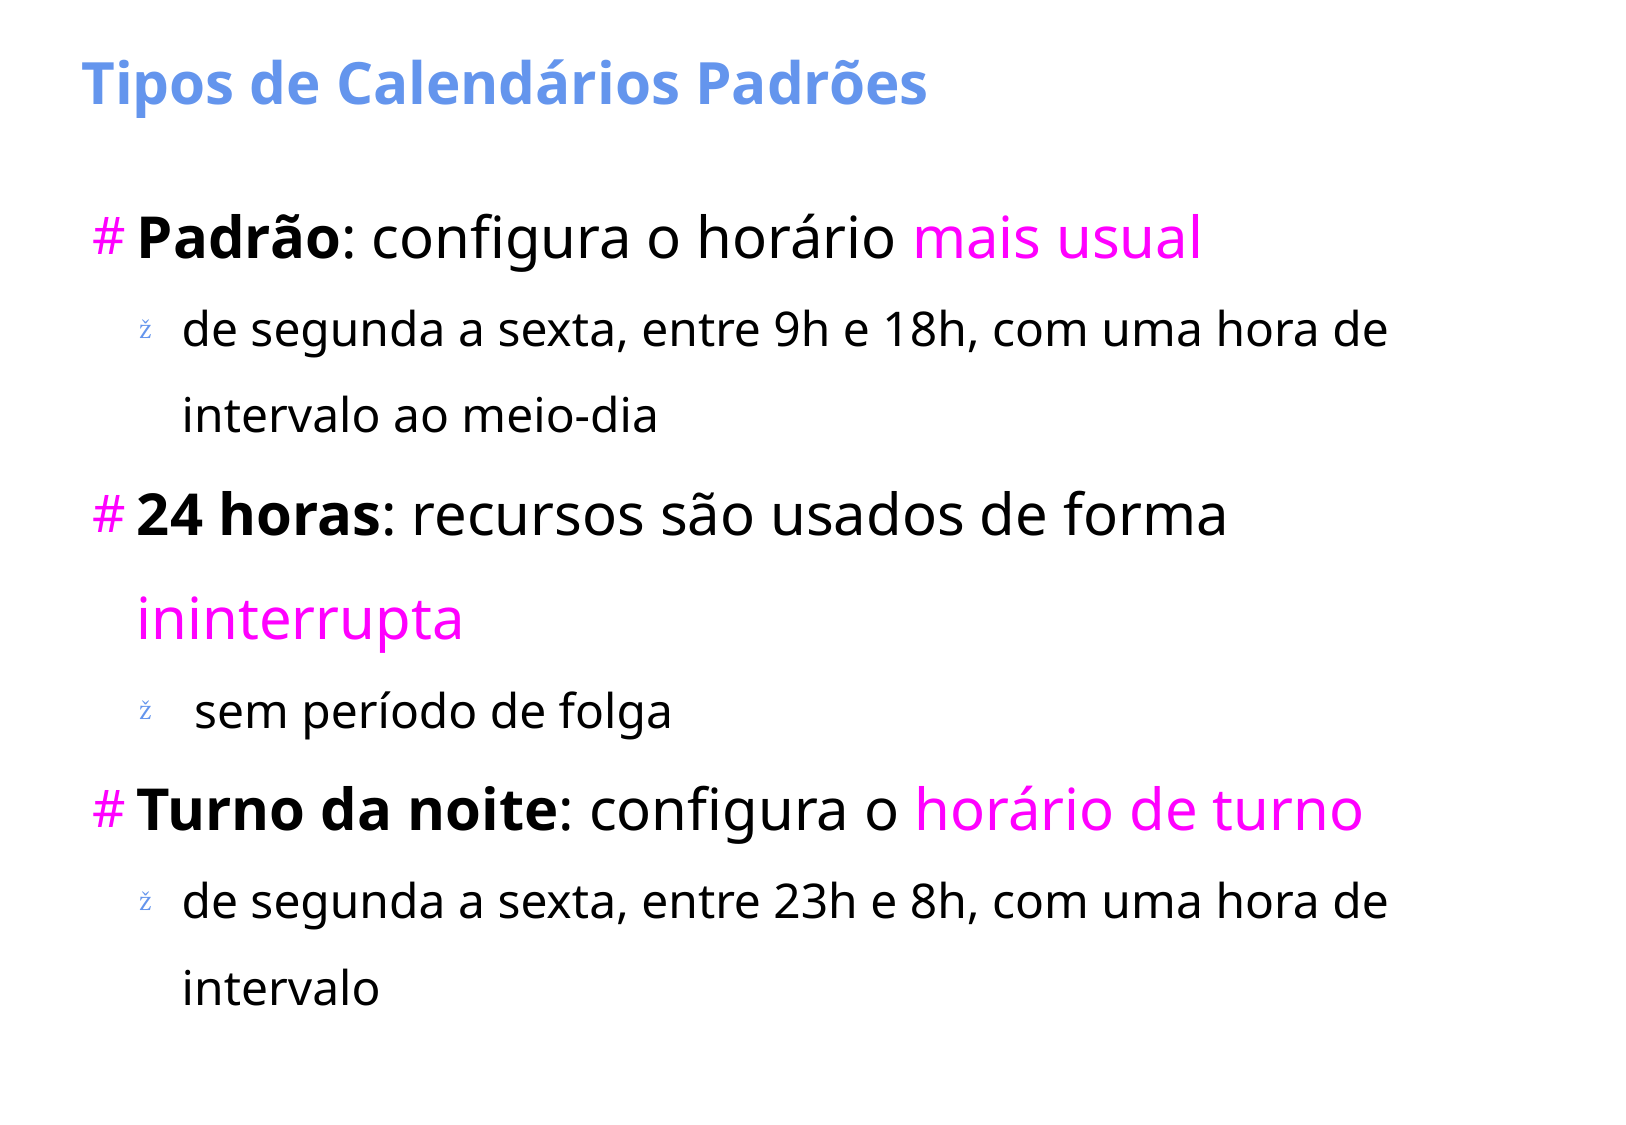

# Tipos de Calendários Padrões
Padrão: configura o horário mais usual
de segunda a sexta, entre 9h e 18h, com uma hora de intervalo ao meio-dia
24 horas: recursos são usados de forma ininterrupta
 sem período de folga
Turno da noite: configura o horário de turno
de segunda a sexta, entre 23h e 8h, com uma hora de intervalo